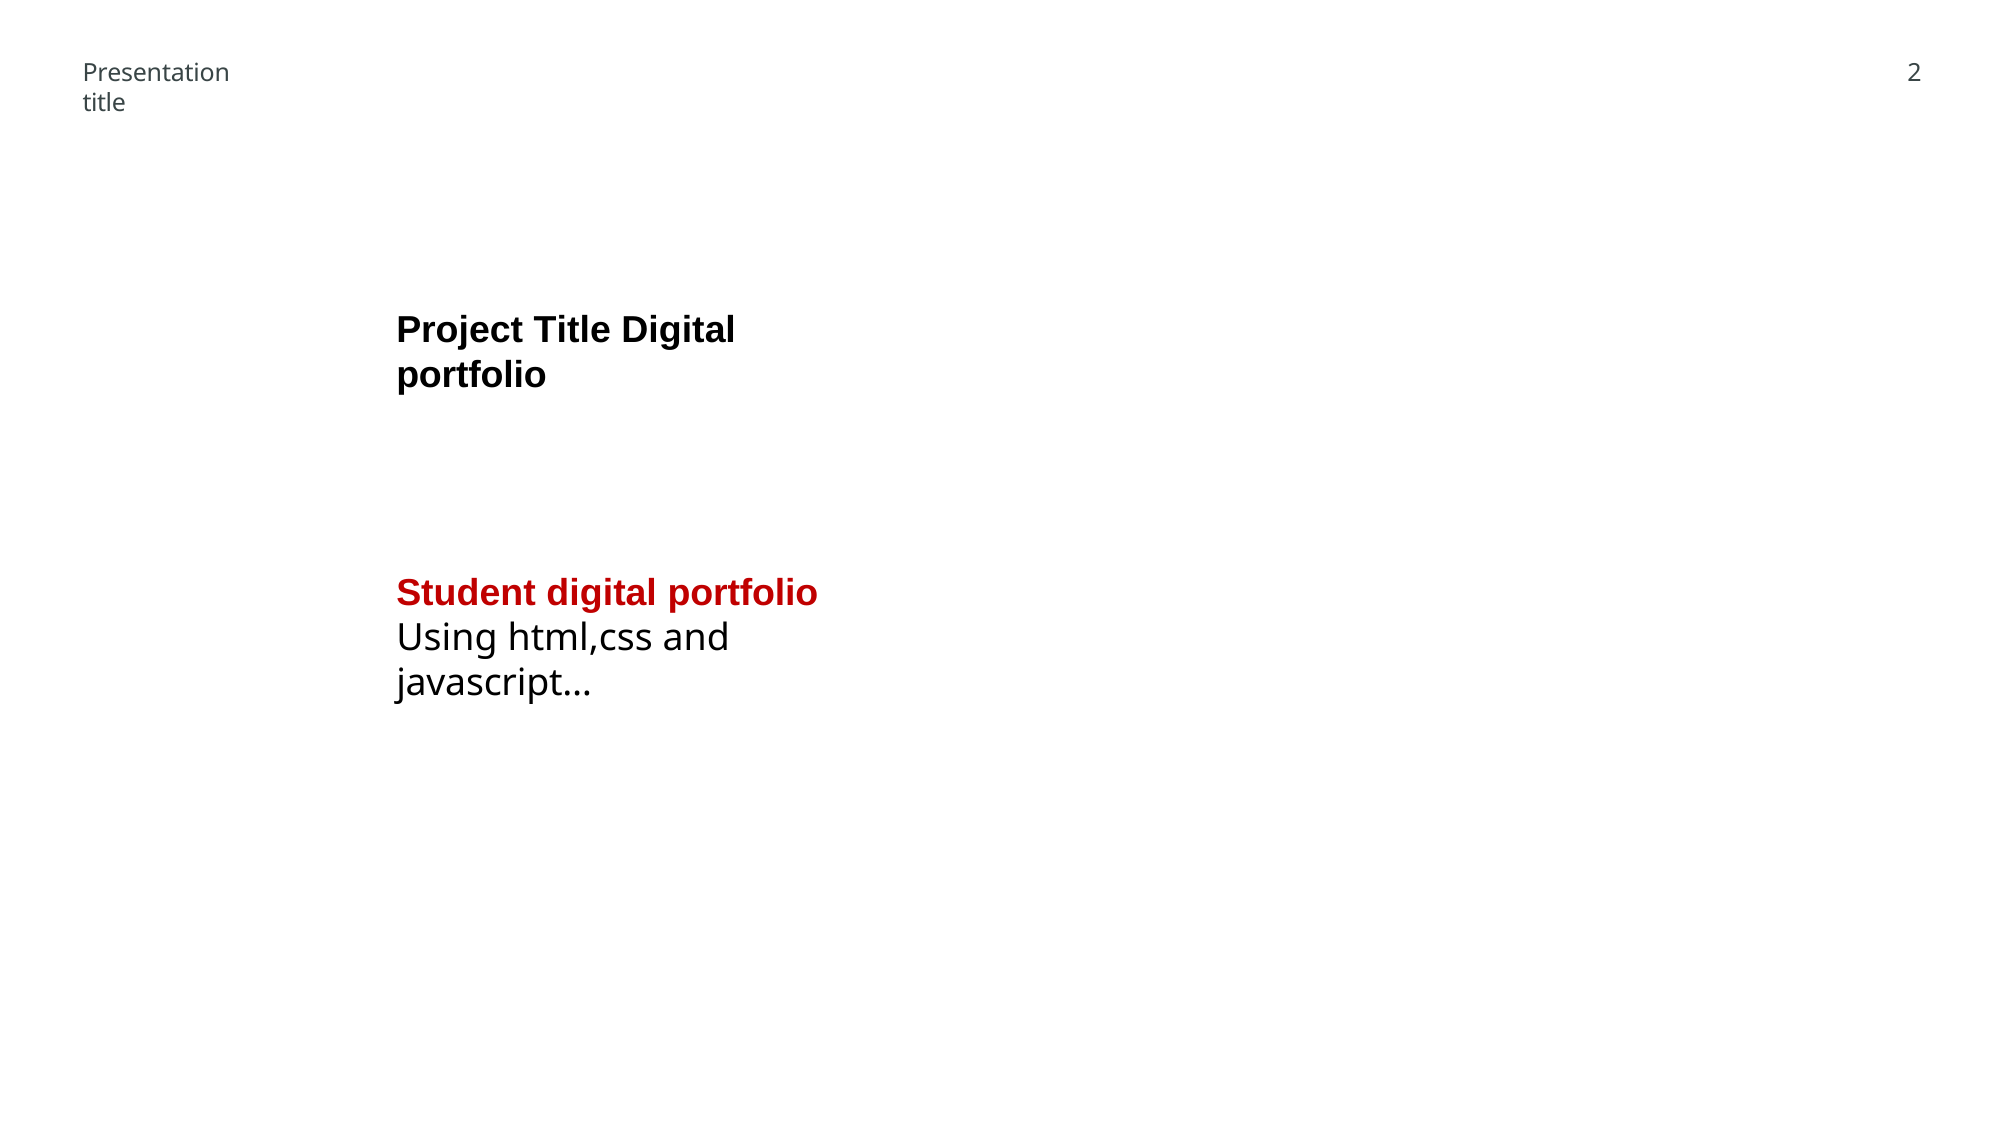

Presentation title
2
Project Title Digital portfolio
Student digital portfolio
Using html,css and javascript…